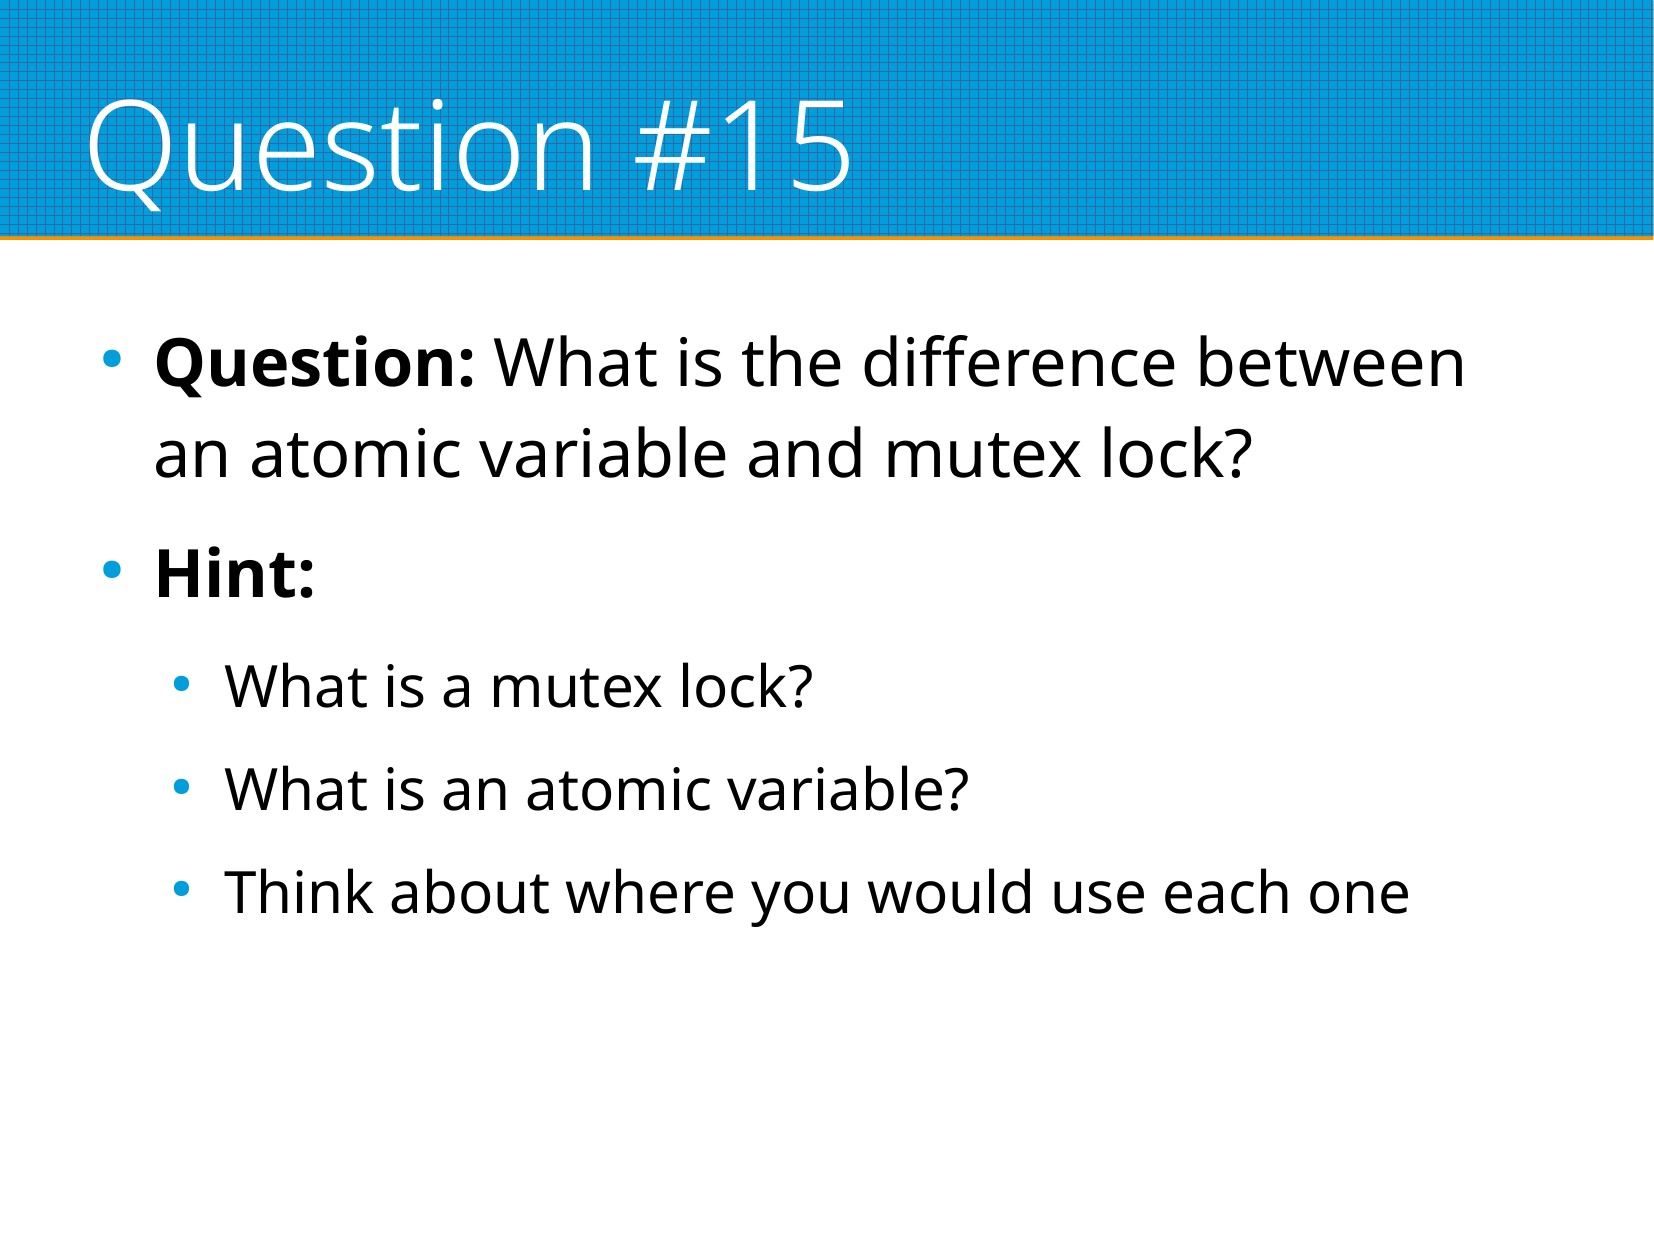

# Question #15
Question: What is the difference between an atomic variable and mutex lock?
Hint:
What is a mutex lock?
What is an atomic variable?
Think about where you would use each one